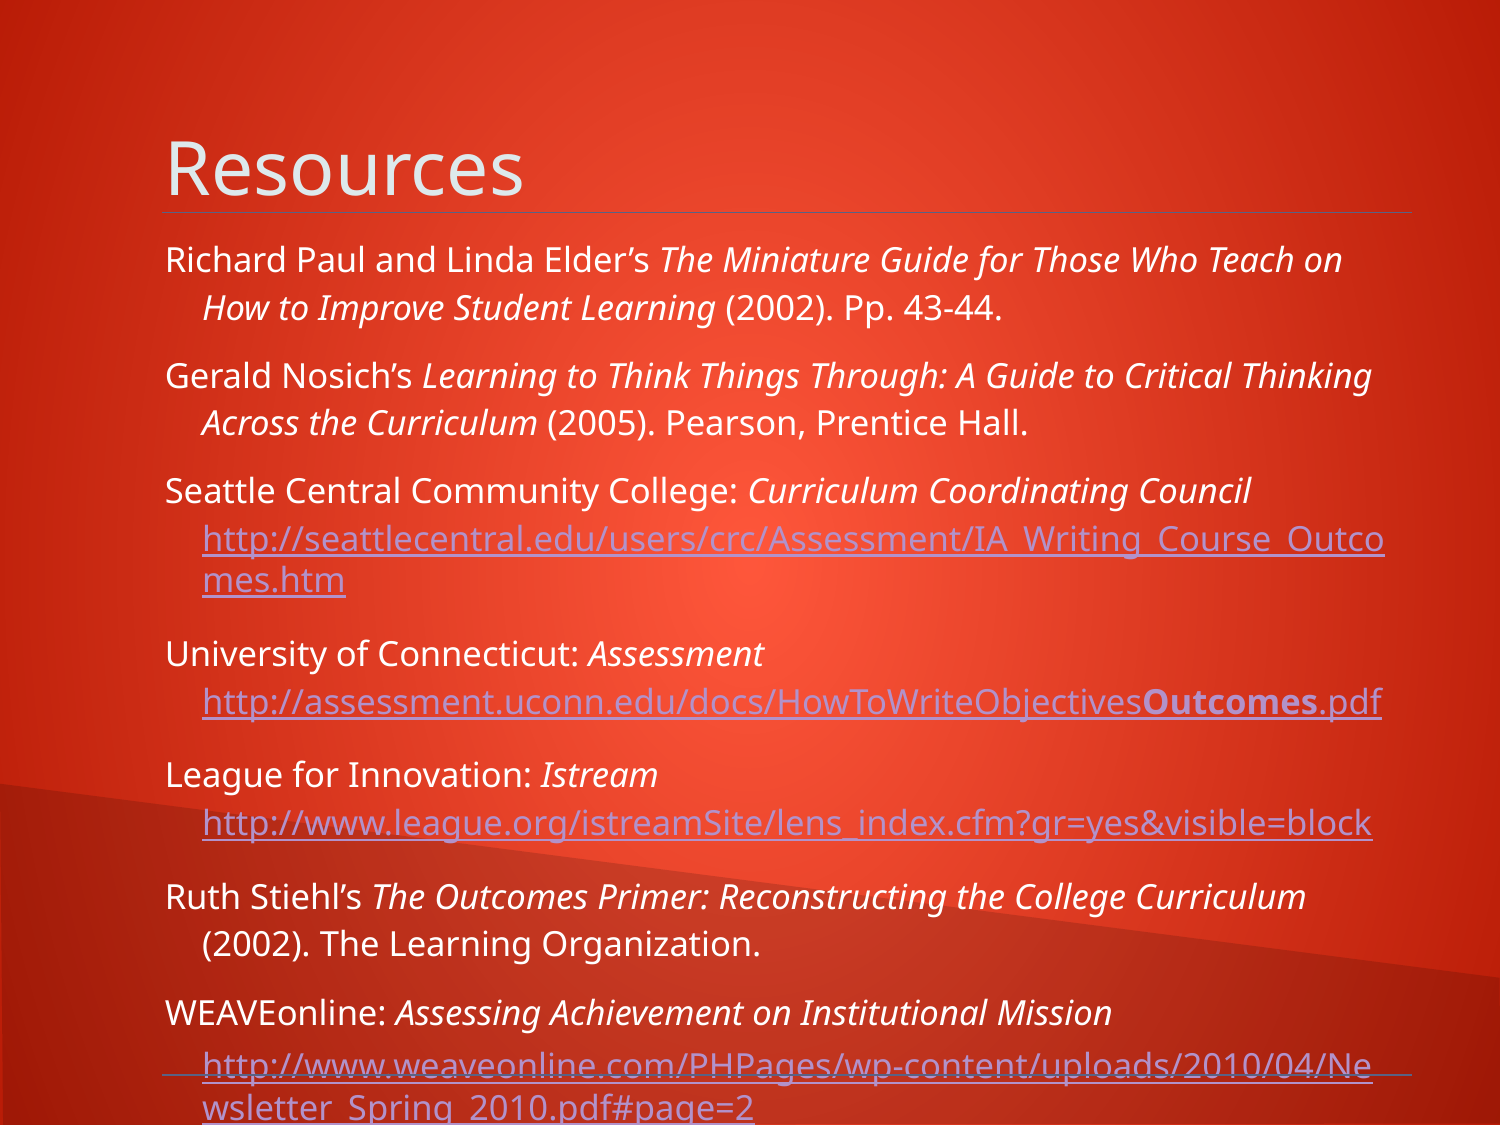

# Resources
Richard Paul and Linda Elder’s The Miniature Guide for Those Who Teach on How to Improve Student Learning (2002). Pp. 43-44.
Gerald Nosich’s Learning to Think Things Through: A Guide to Critical Thinking Across the Curriculum (2005). Pearson, Prentice Hall.
Seattle Central Community College: Curriculum Coordinating Council
http://seattlecentral.edu/users/crc/Assessment/IA_Writing_Course_Outcomes.htm
University of Connecticut: Assessment
http://assessment.uconn.edu/docs/HowToWriteObjectivesOutcomes.pdf
League for Innovation: Istream http://www.league.org/istreamSite/lens_index.cfm?gr=yes&visible=block
Ruth Stiehl’s The Outcomes Primer: Reconstructing the College Curriculum (2002). The Learning Organization.
WEAVEonline: Assessing Achievement on Institutional Missionhttp://www.weaveonline.com/PHPages/wp-content/uploads/2010/04/Newsletter_Spring_2010.pdf#page=2